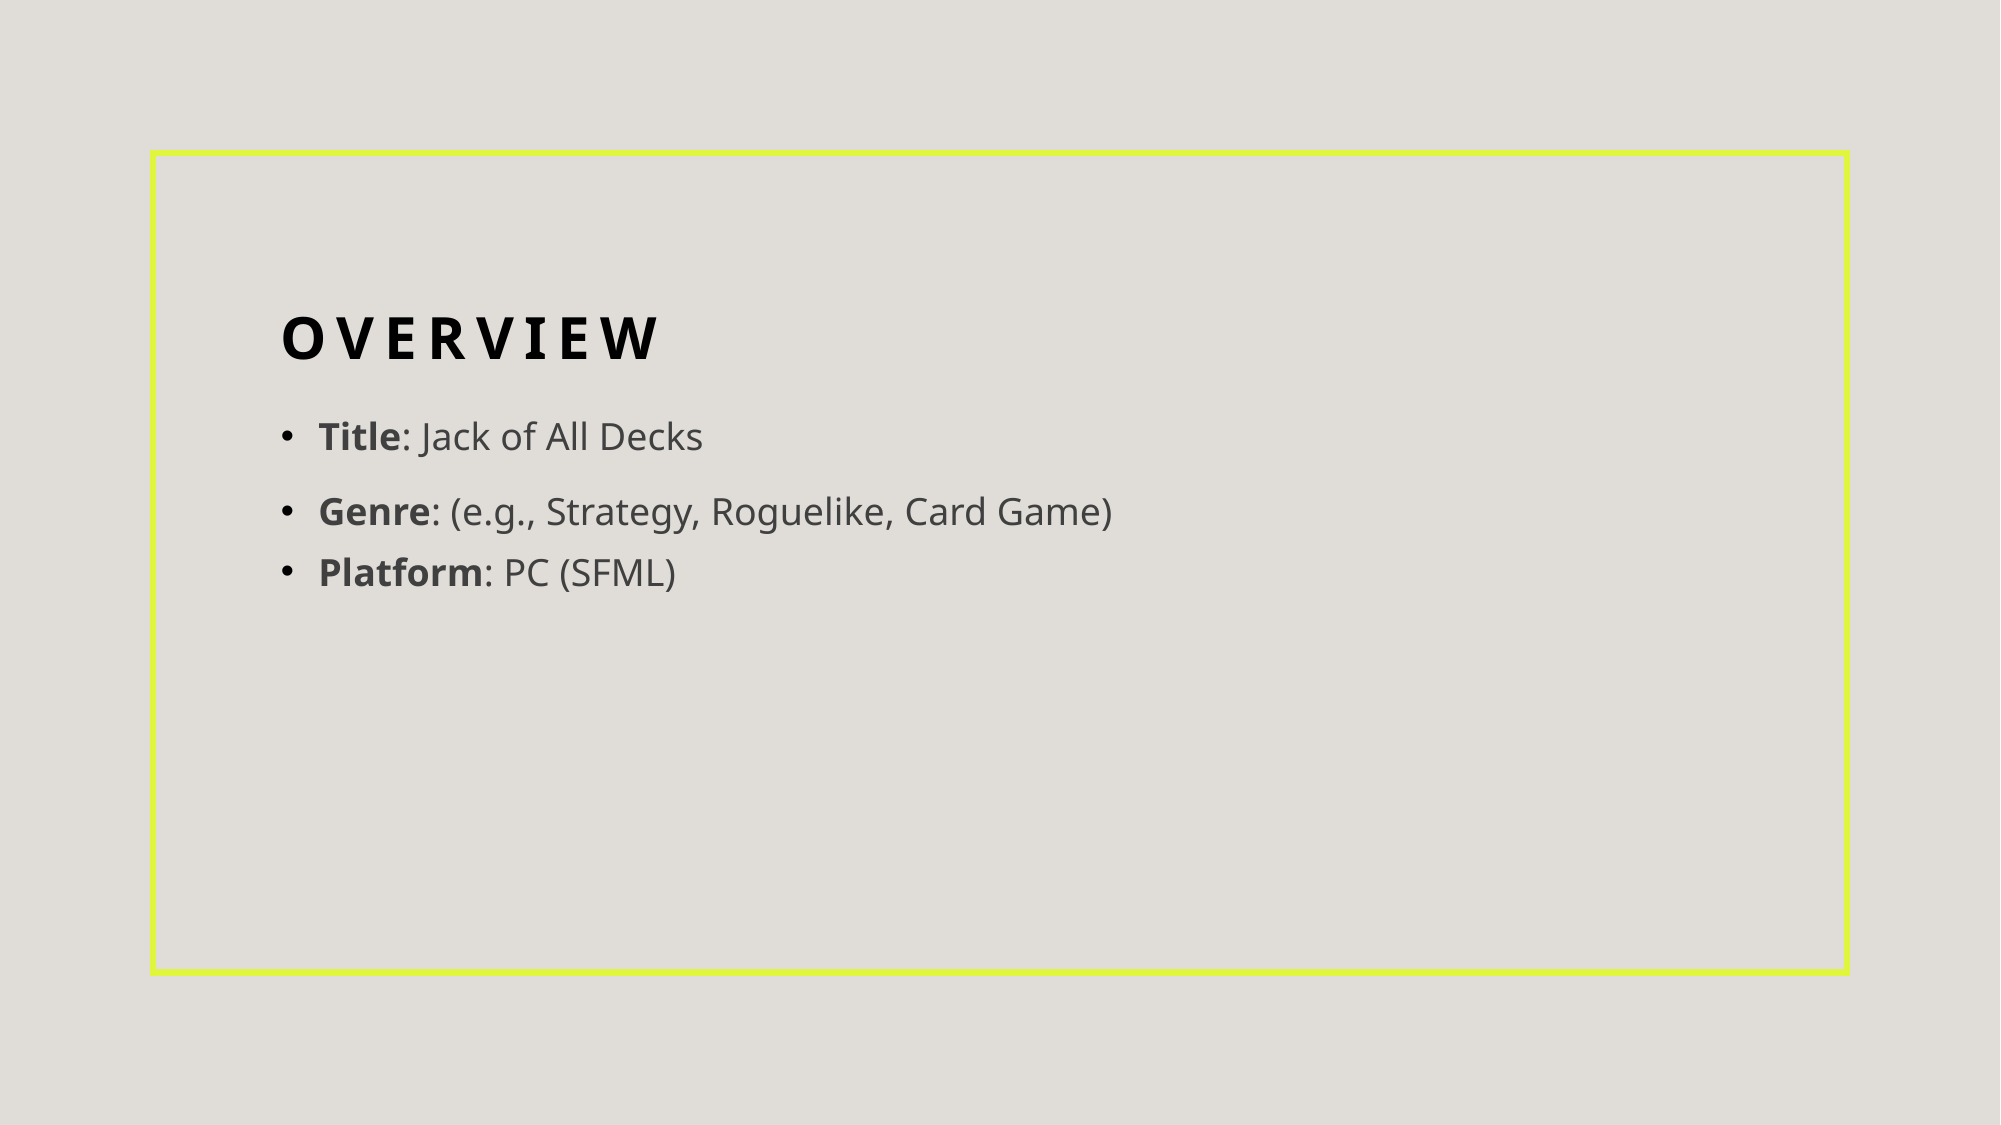

# Overview
Title: Jack of All Decks
Genre: (e.g., Strategy, Roguelike, Card Game)
Platform: PC (SFML)